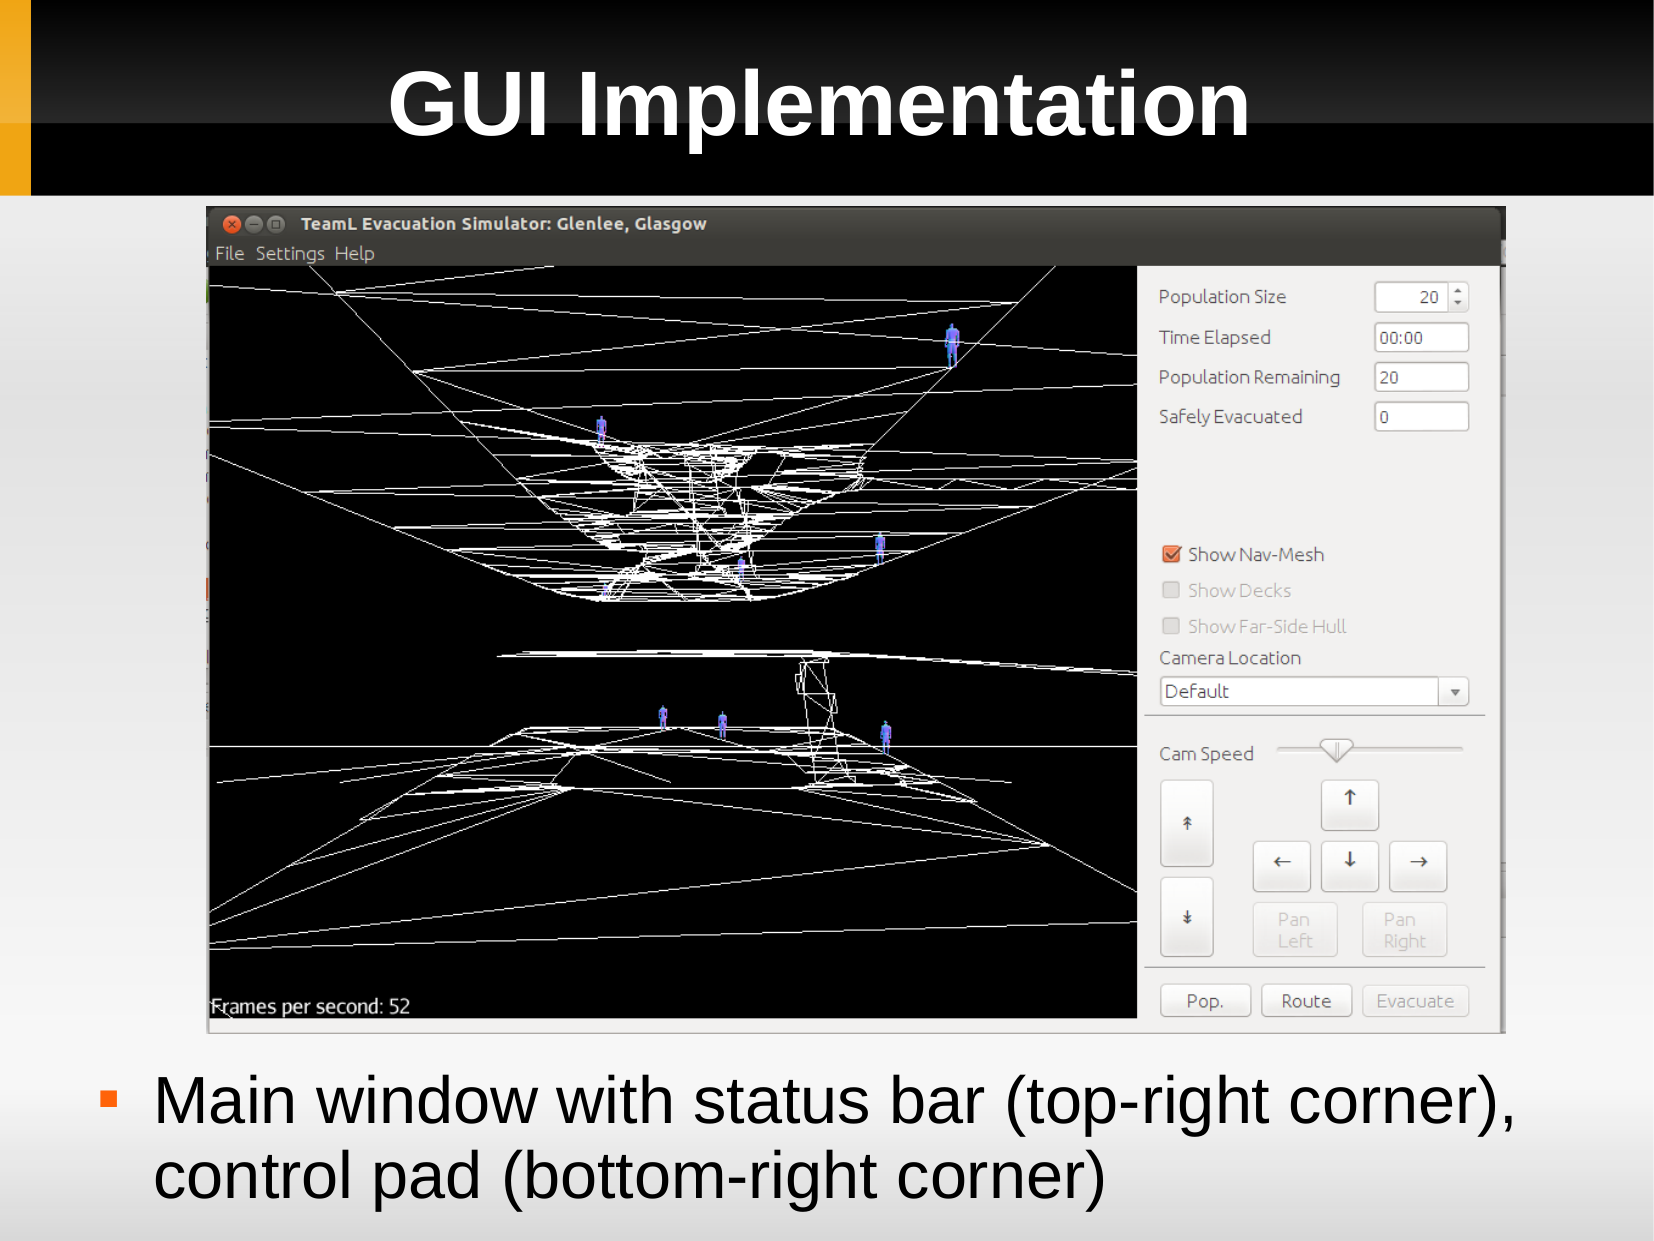

# GUI Implementation
Main window with status bar (top-right corner), control pad (bottom-right corner)